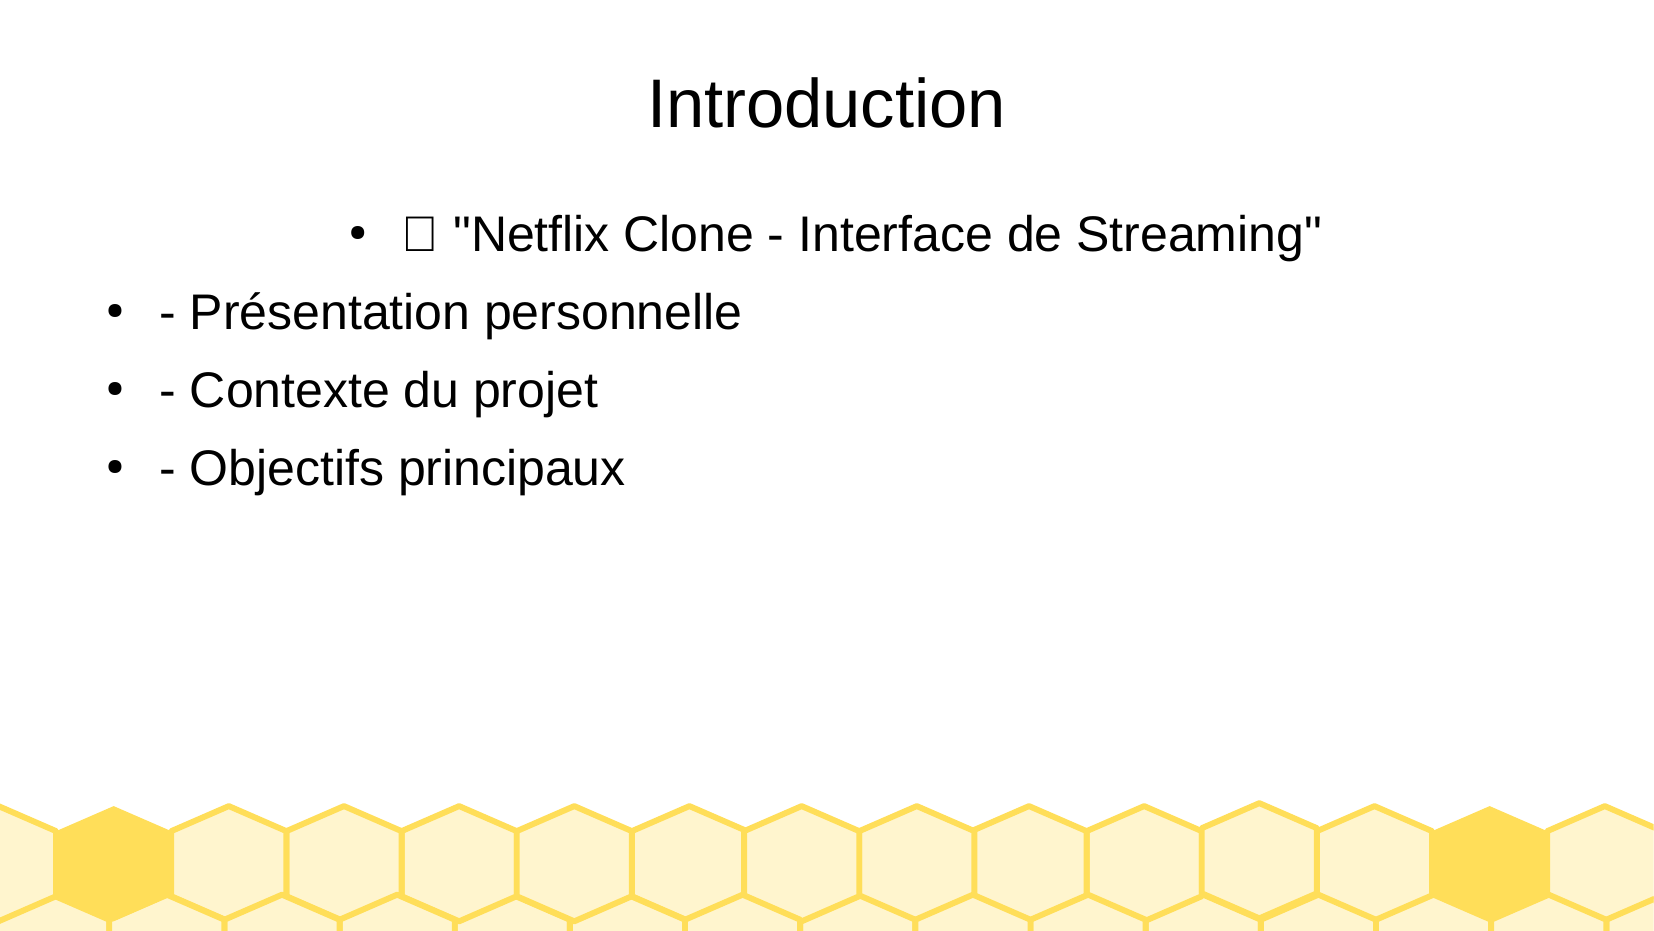

# Introduction
🎯 "Netflix Clone - Interface de Streaming"
- Présentation personnelle
- Contexte du projet
- Objectifs principaux